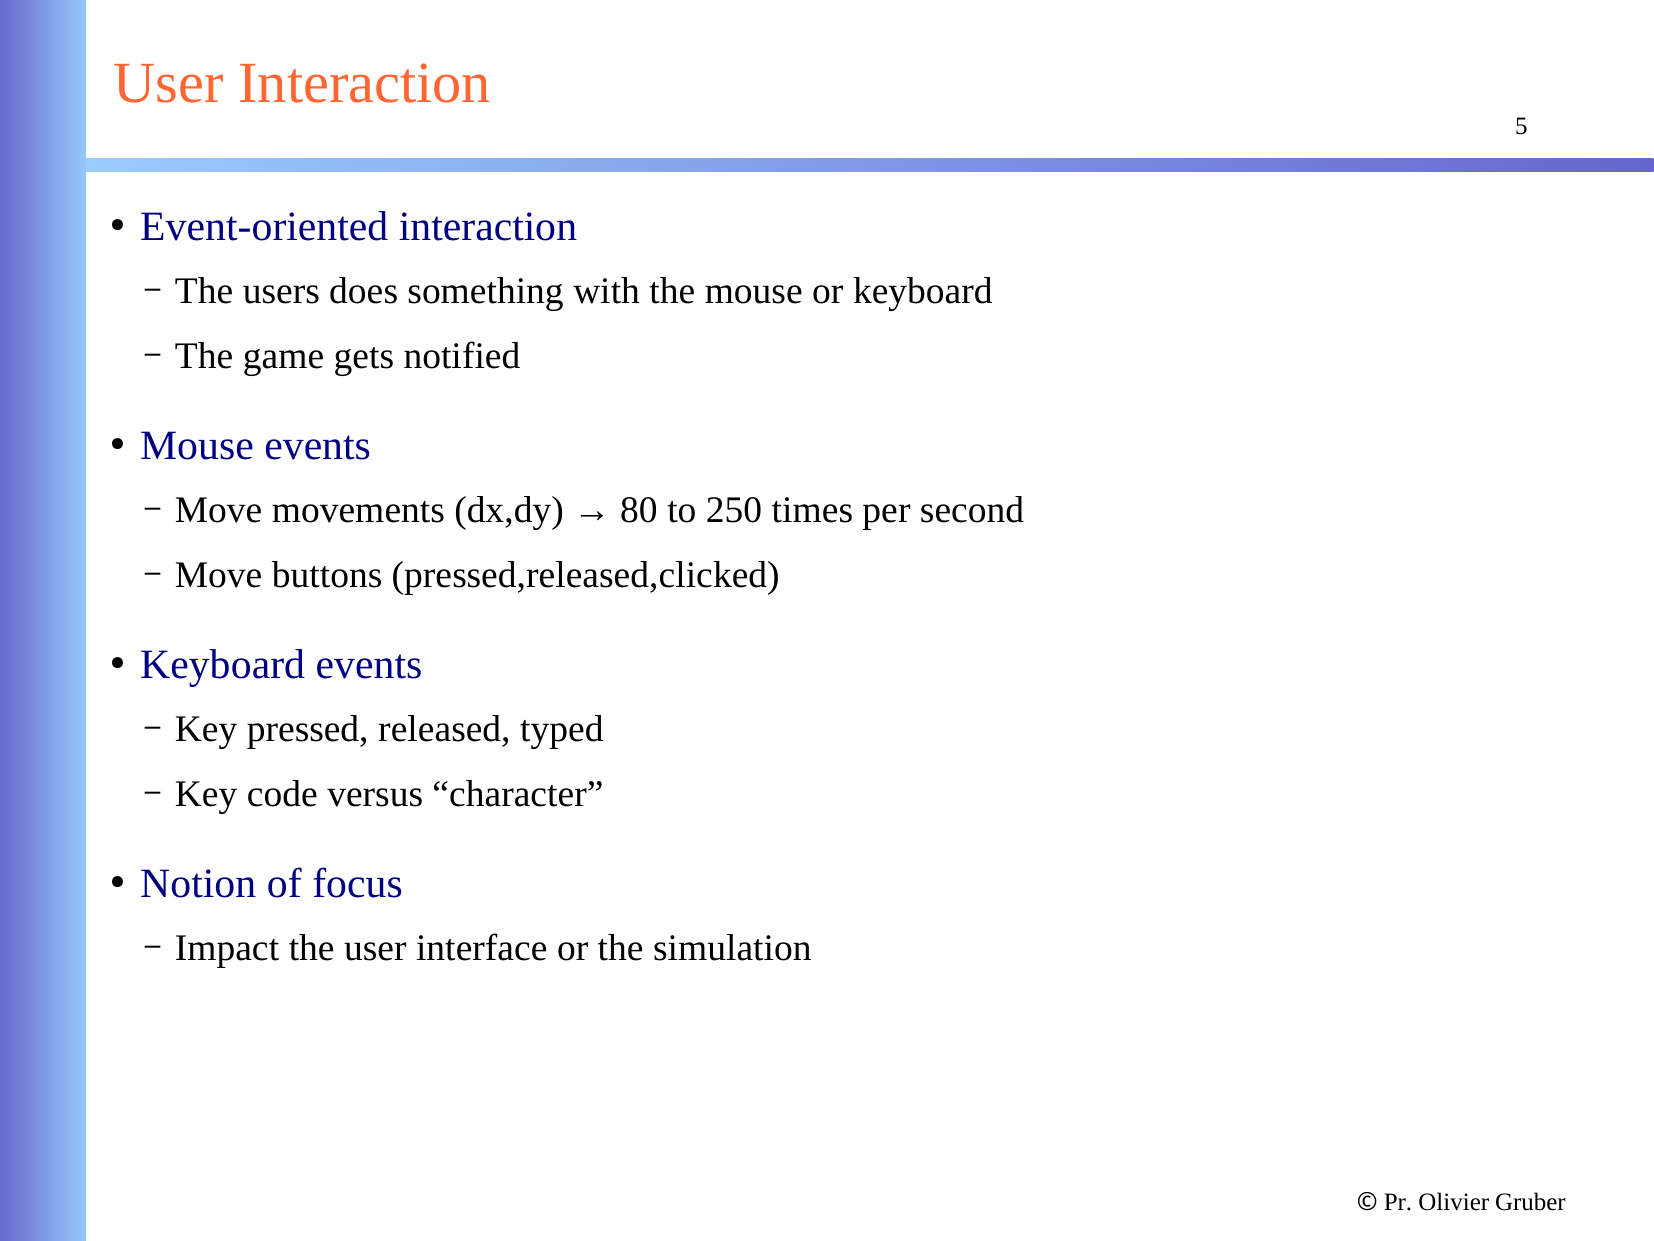

# User Interaction
Event-oriented interaction
The users does something with the mouse or keyboard
The game gets notified
Mouse events
Move movements (dx,dy) → 80 to 250 times per second
Move buttons (pressed,released,clicked)
Keyboard events
Key pressed, released, typed
Key code versus “character”
Notion of focus
Impact the user interface or the simulation